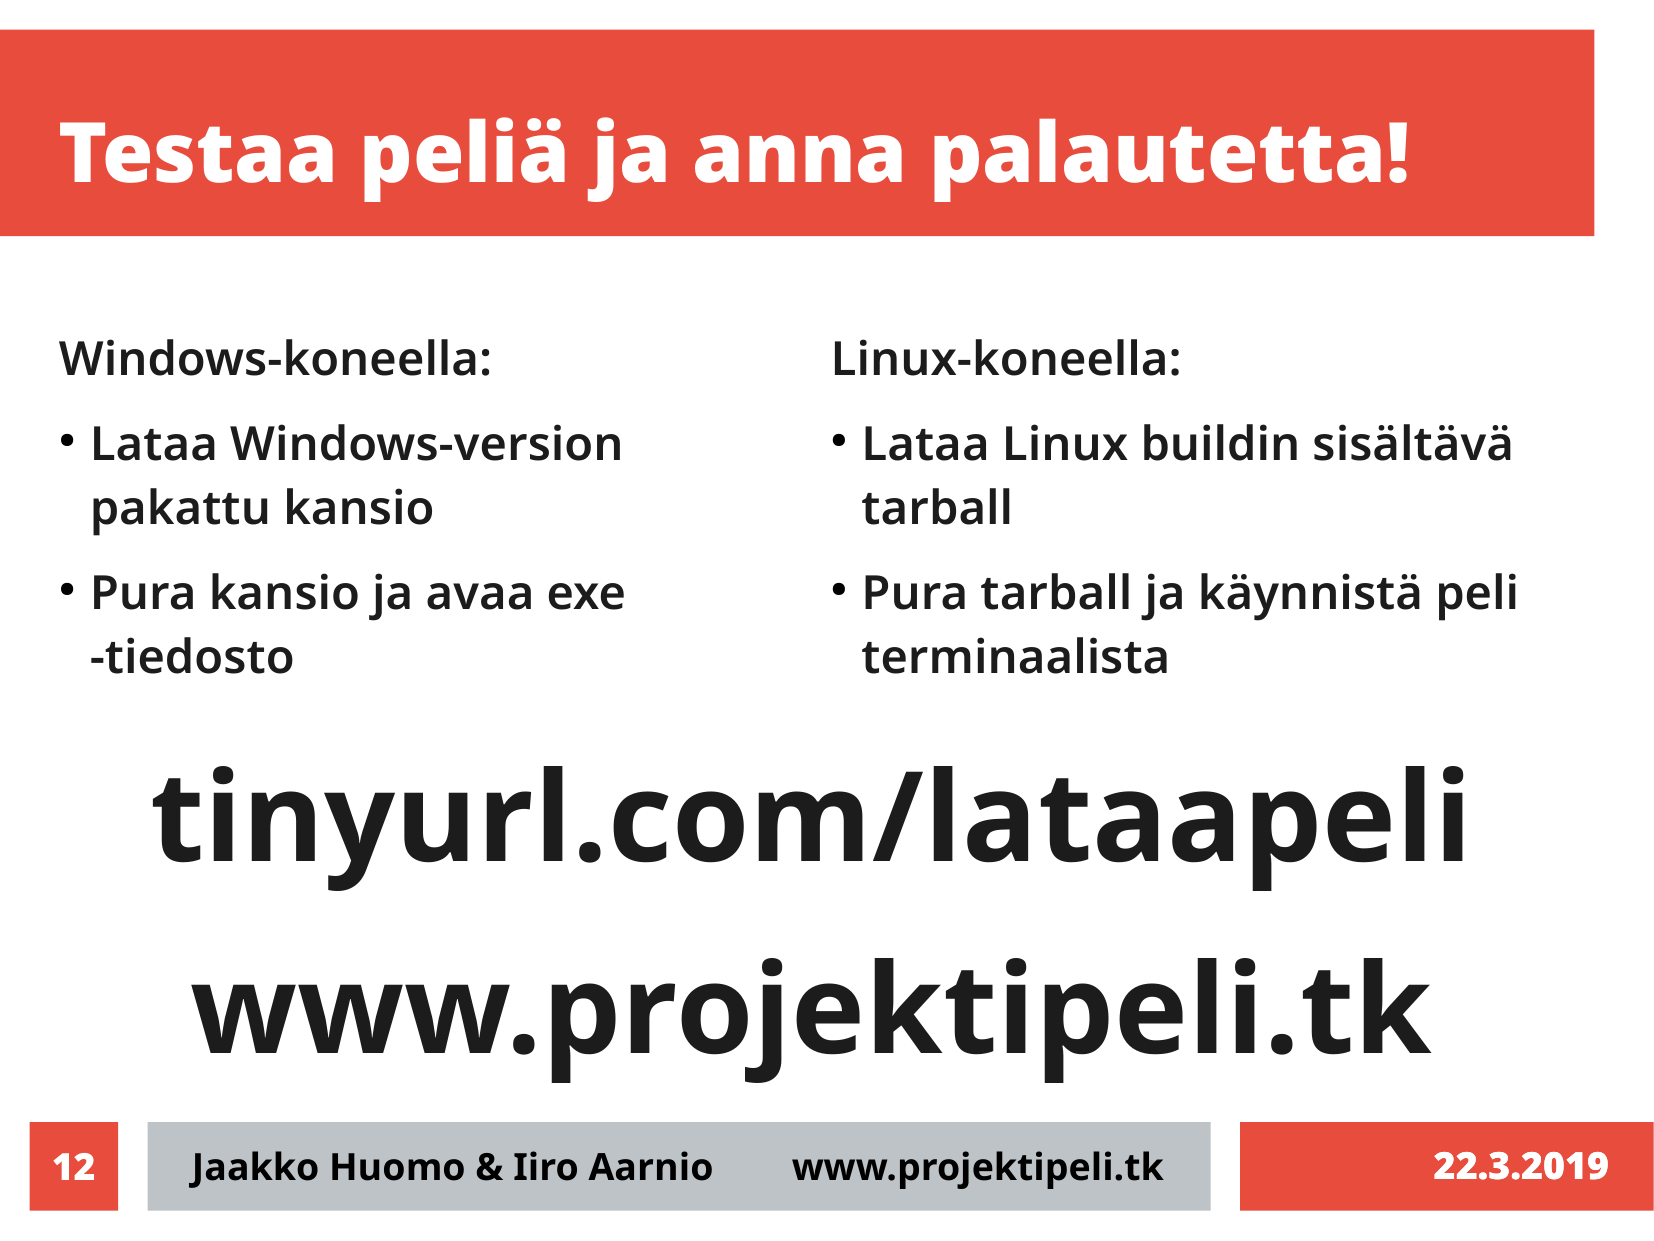

# Testaa peliä ja anna palautetta!
Windows-koneella:
Lataa Windows-version pakattu kansio
Pura kansio ja avaa exe
-tiedosto
Linux-koneella:
Lataa Linux buildin sisältävä tarball
Pura tarball ja käynnistä peli terminaalista
tinyurl.com/lataapeli
www.projektipeli.tk
12